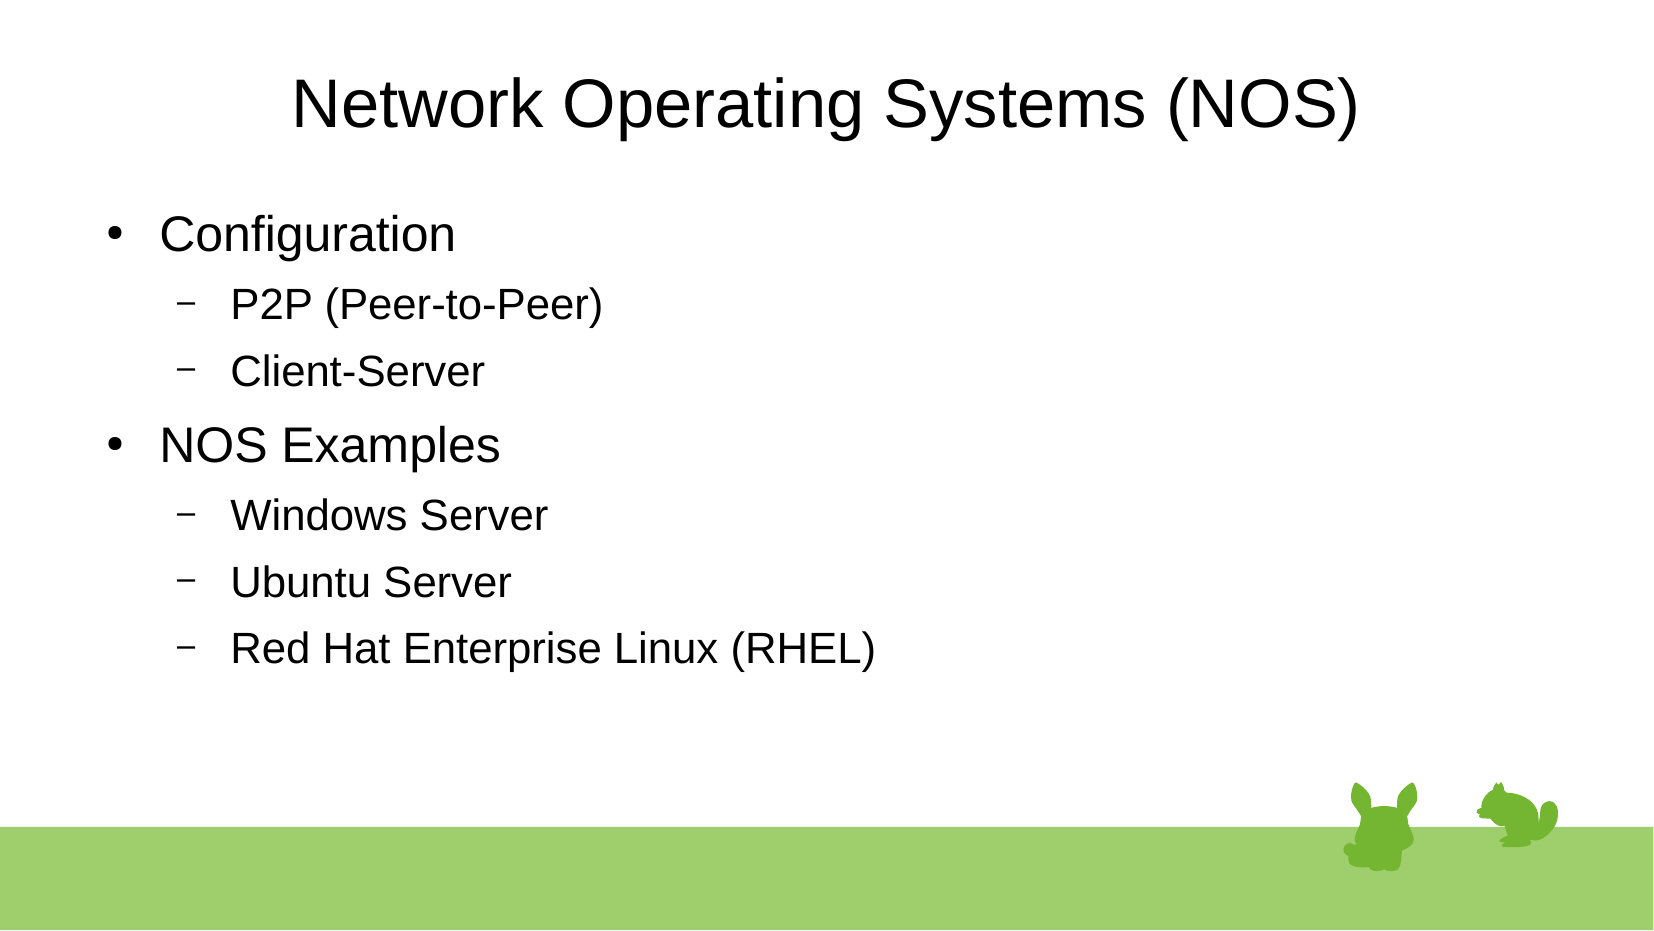

# Network Operating Systems (NOS)
Configuration
P2P (Peer-to-Peer)
Client-Server
NOS Examples
Windows Server
Ubuntu Server
Red Hat Enterprise Linux (RHEL)